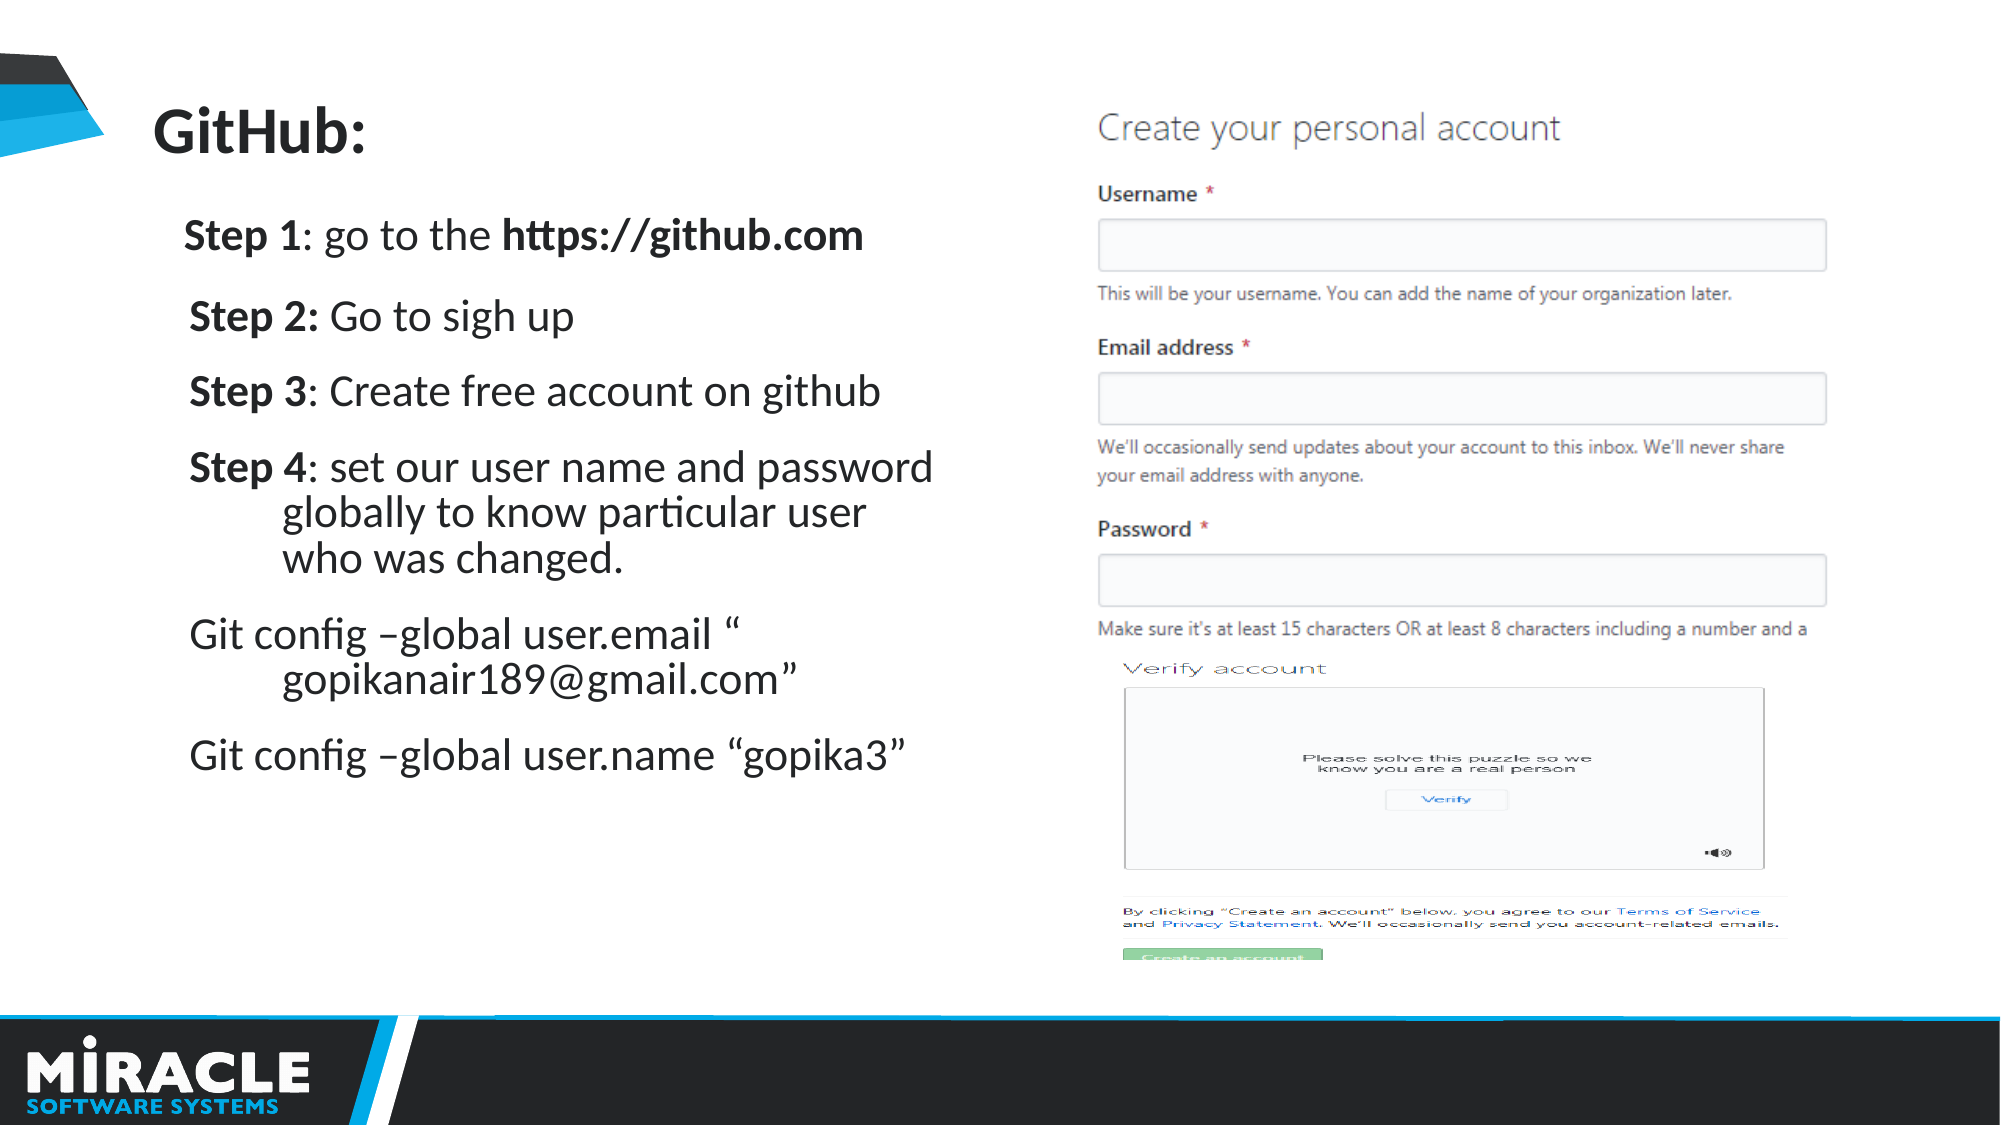

GitHub:
 Step 1: go to the https://github.com
Step 2: Go to sigh up
Step 3: Create free account on github
Step 4: set our user name and password globally to know particular user who was changed.
Git config –global user.email “gopikanair189@gmail.com”
Git config –global user.name “gopika3”